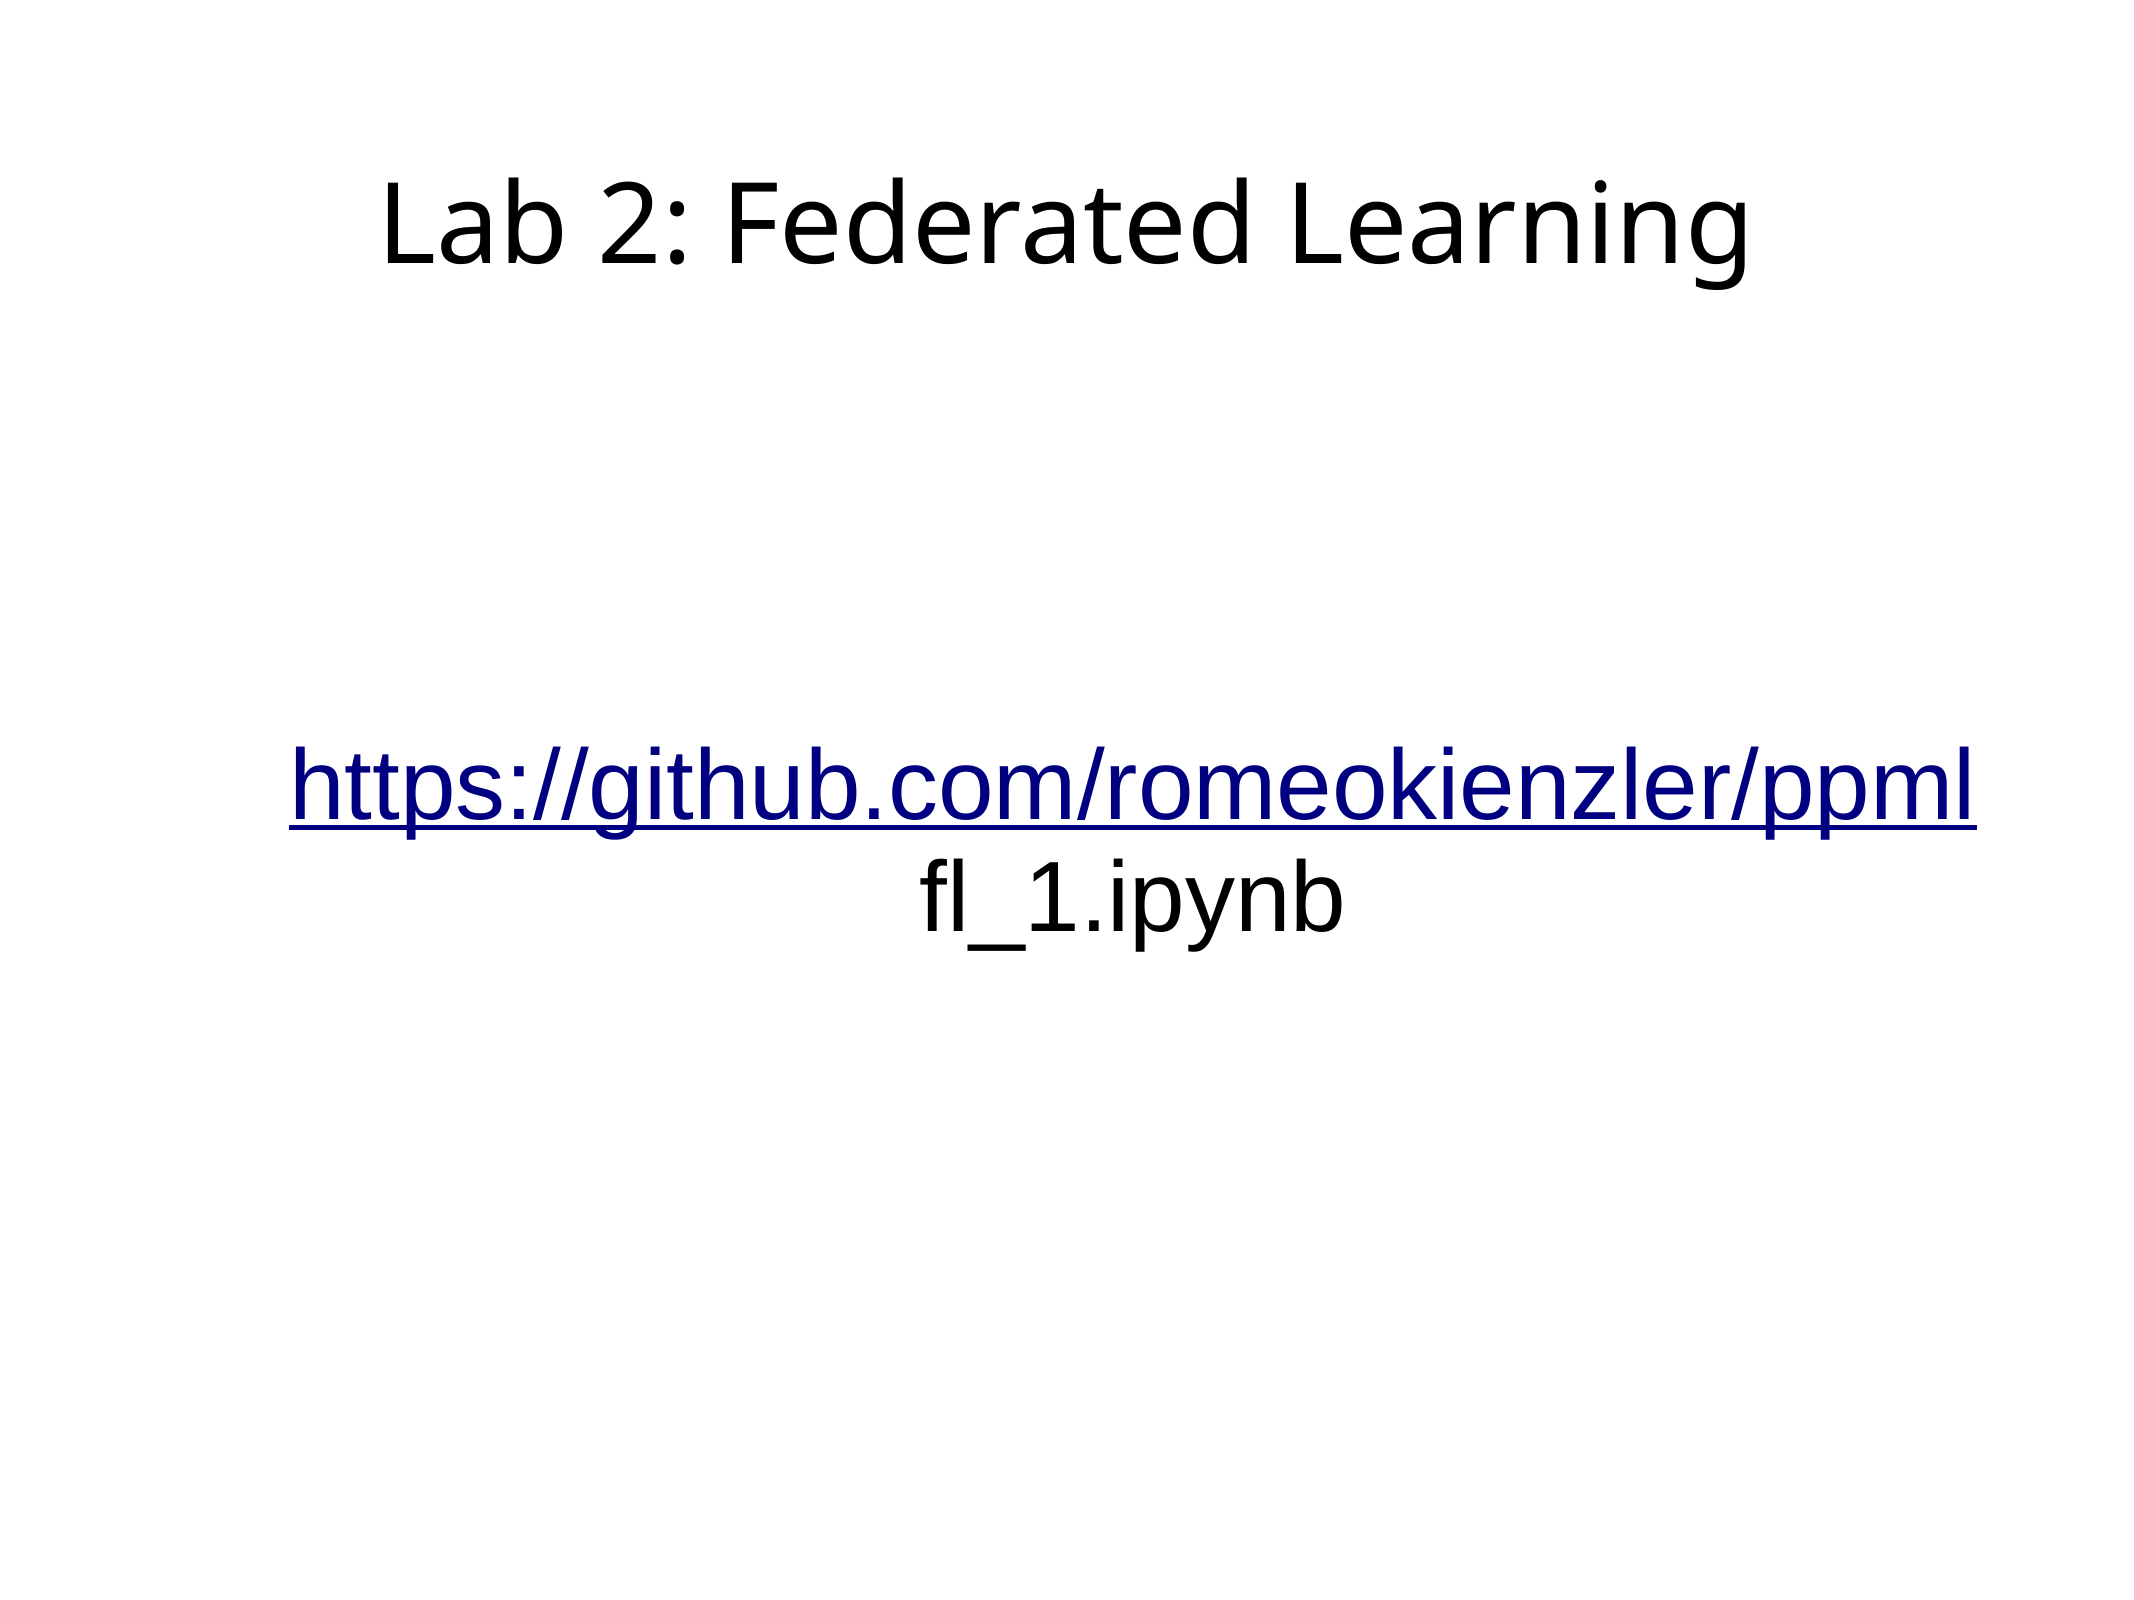

# Lab 2: Federated Learning
https://github.com/romeokienzler/ppml
fl_1.ipynb